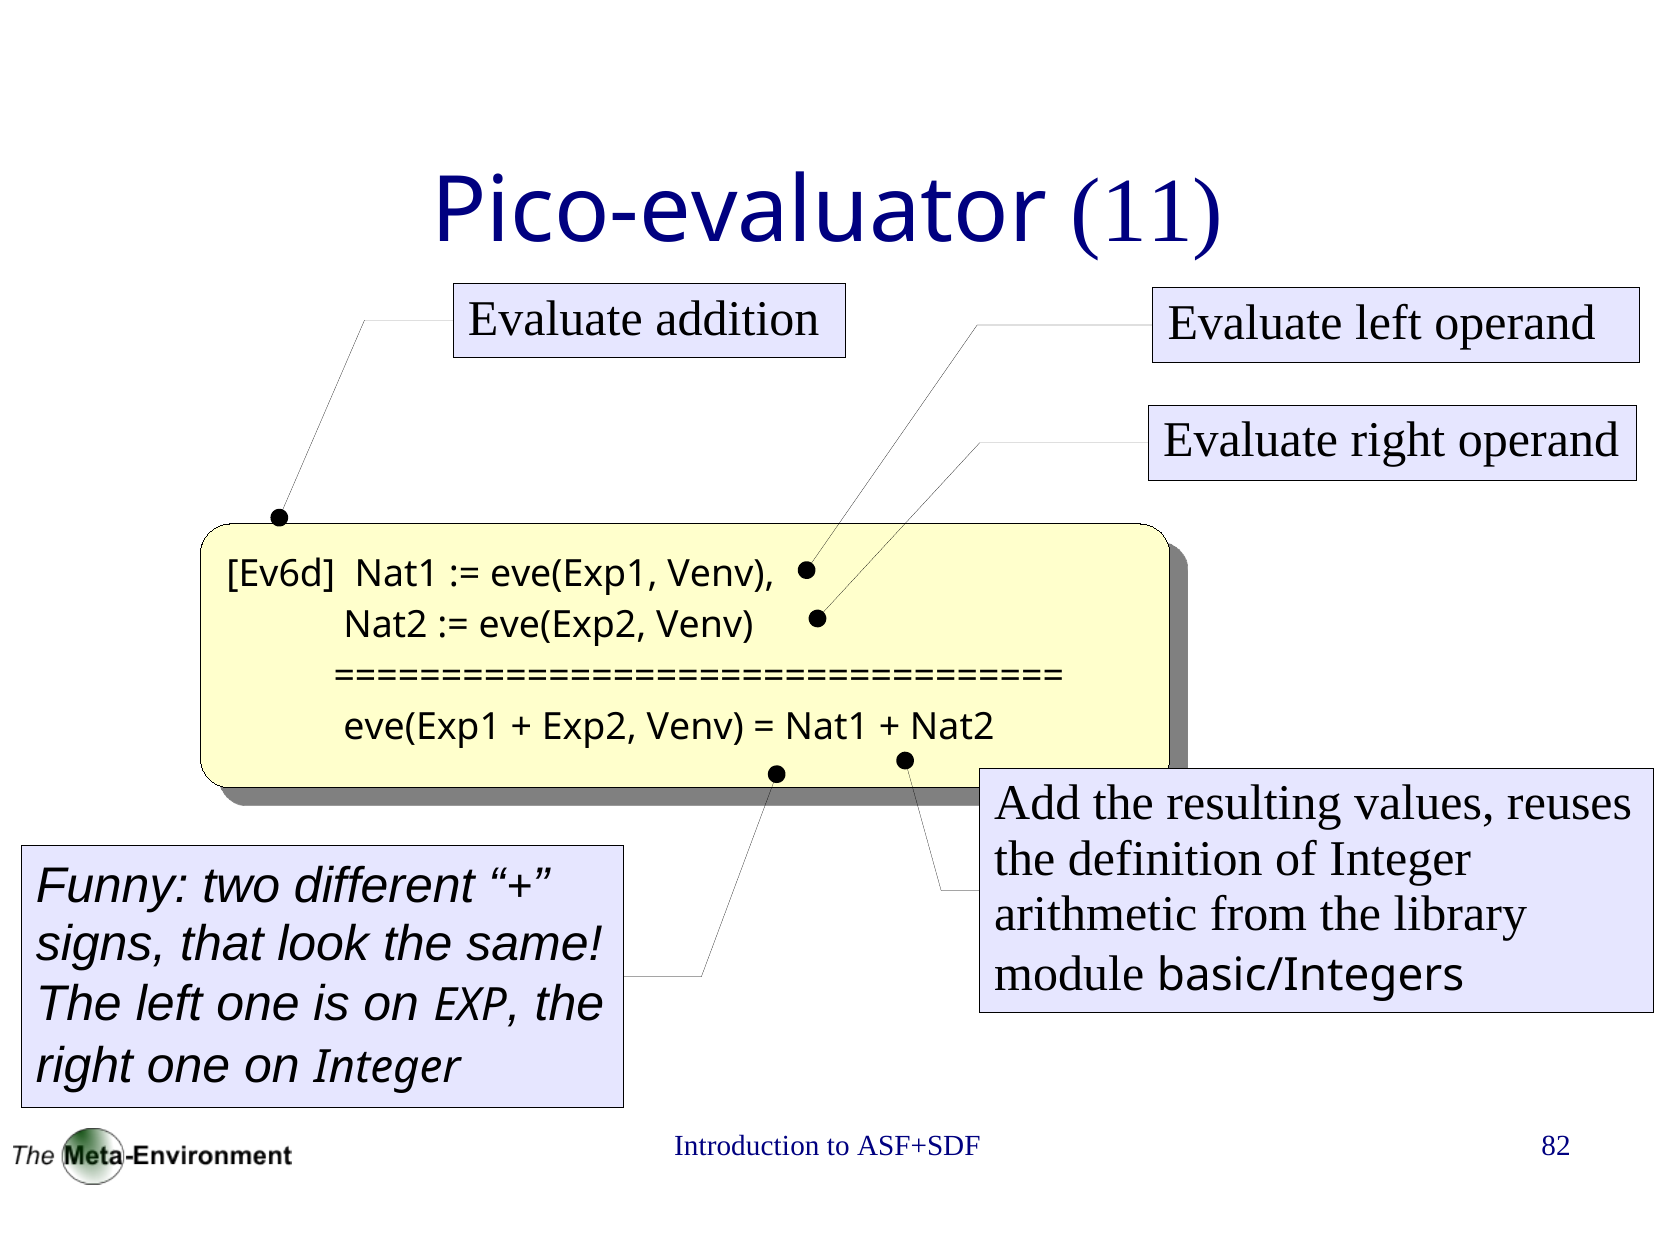

# Pico-evaluator (11)
[Ev6d] Nat1 := eve(Exp1, Venv),
 Nat2 := eve(Exp2, Venv)
 ==================================
 eve(Exp1 + Exp2, Venv) = Nat1 + Nat2
82